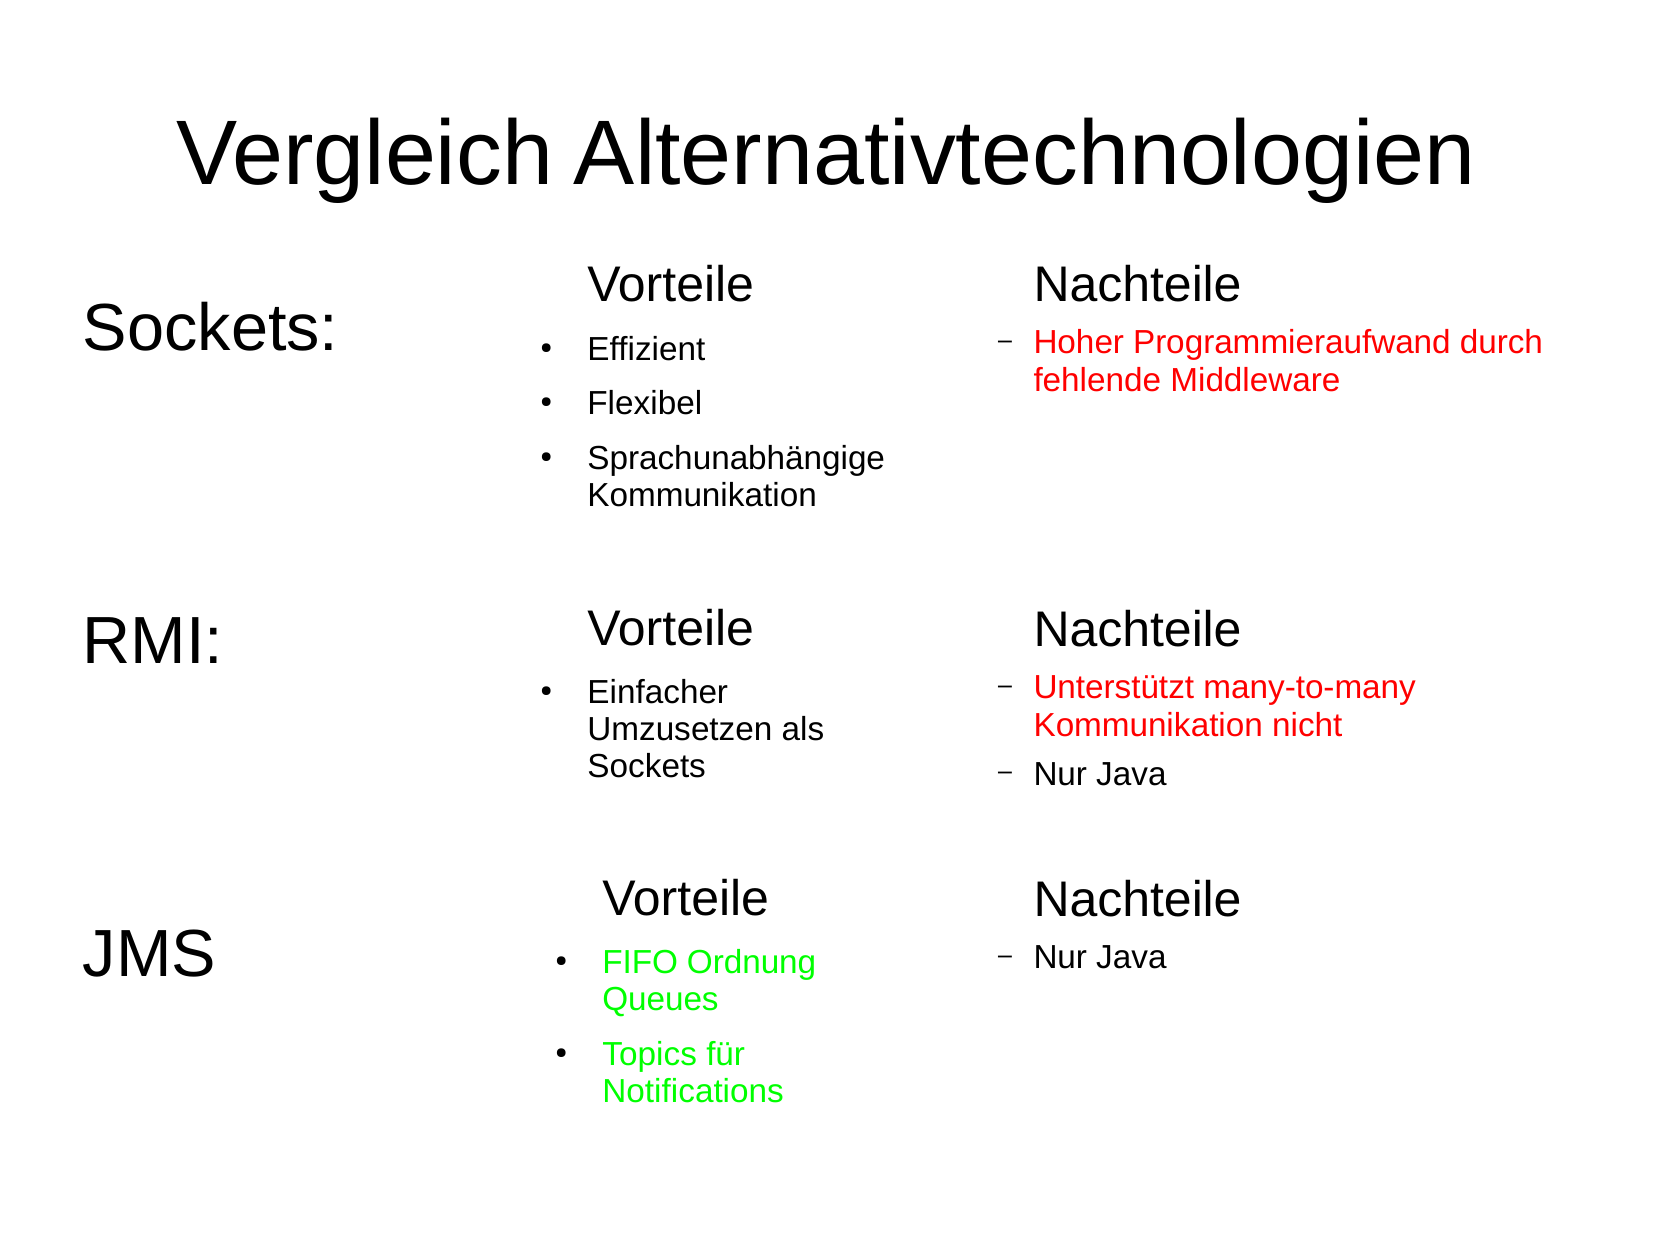

# Vergleich Alternativtechnologien
Vorteile
Effizient
Flexibel
Sprachunabhängige Kommunikation
Nachteile
Hoher Programmieraufwand durch fehlende Middleware
Sockets:
RMI:
JMS
Vorteile
Einfacher Umzusetzen als Sockets
Nachteile
Unterstützt many-to-many Kommunikation nicht
Nur Java
Vorteile
FIFO Ordnung Queues
Topics für Notifications
Nachteile
Nur Java